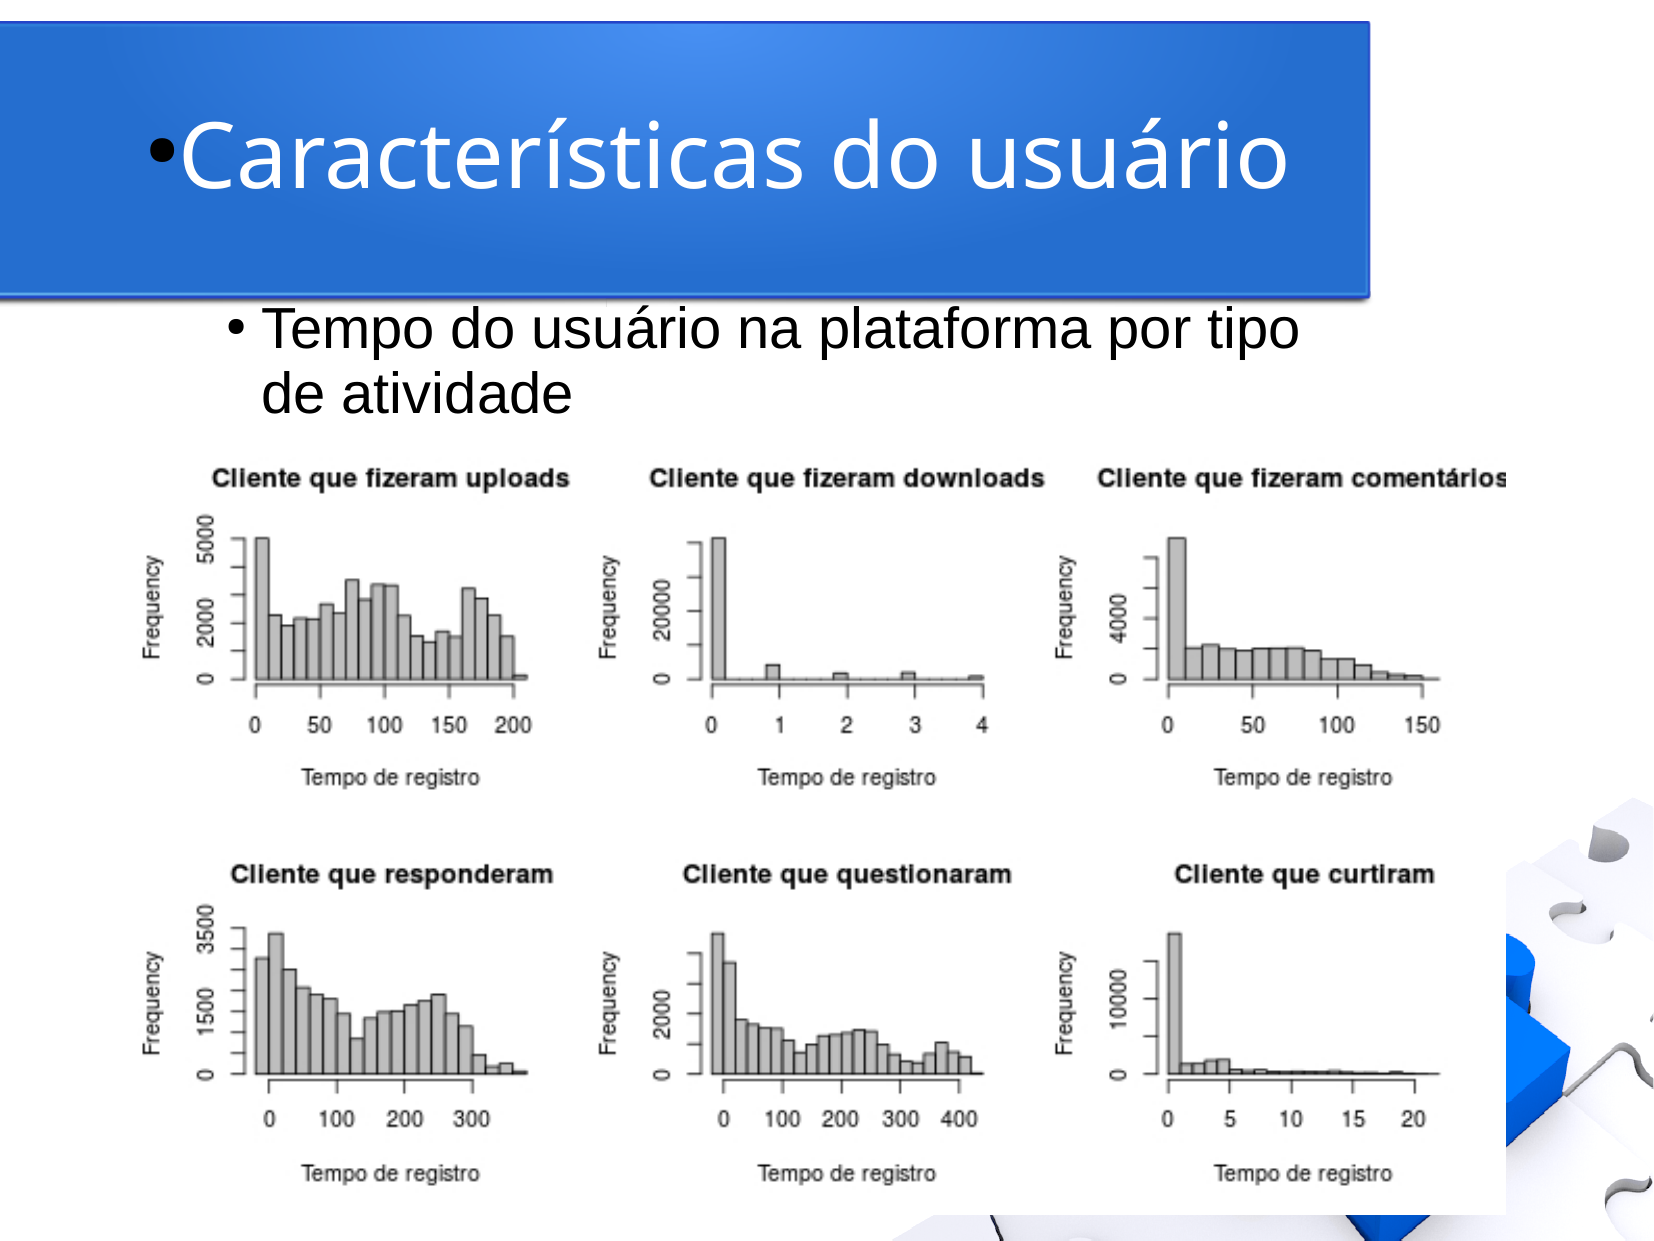

# Características do usuário
Tempo do usuário na plataforma por tipo de atividade